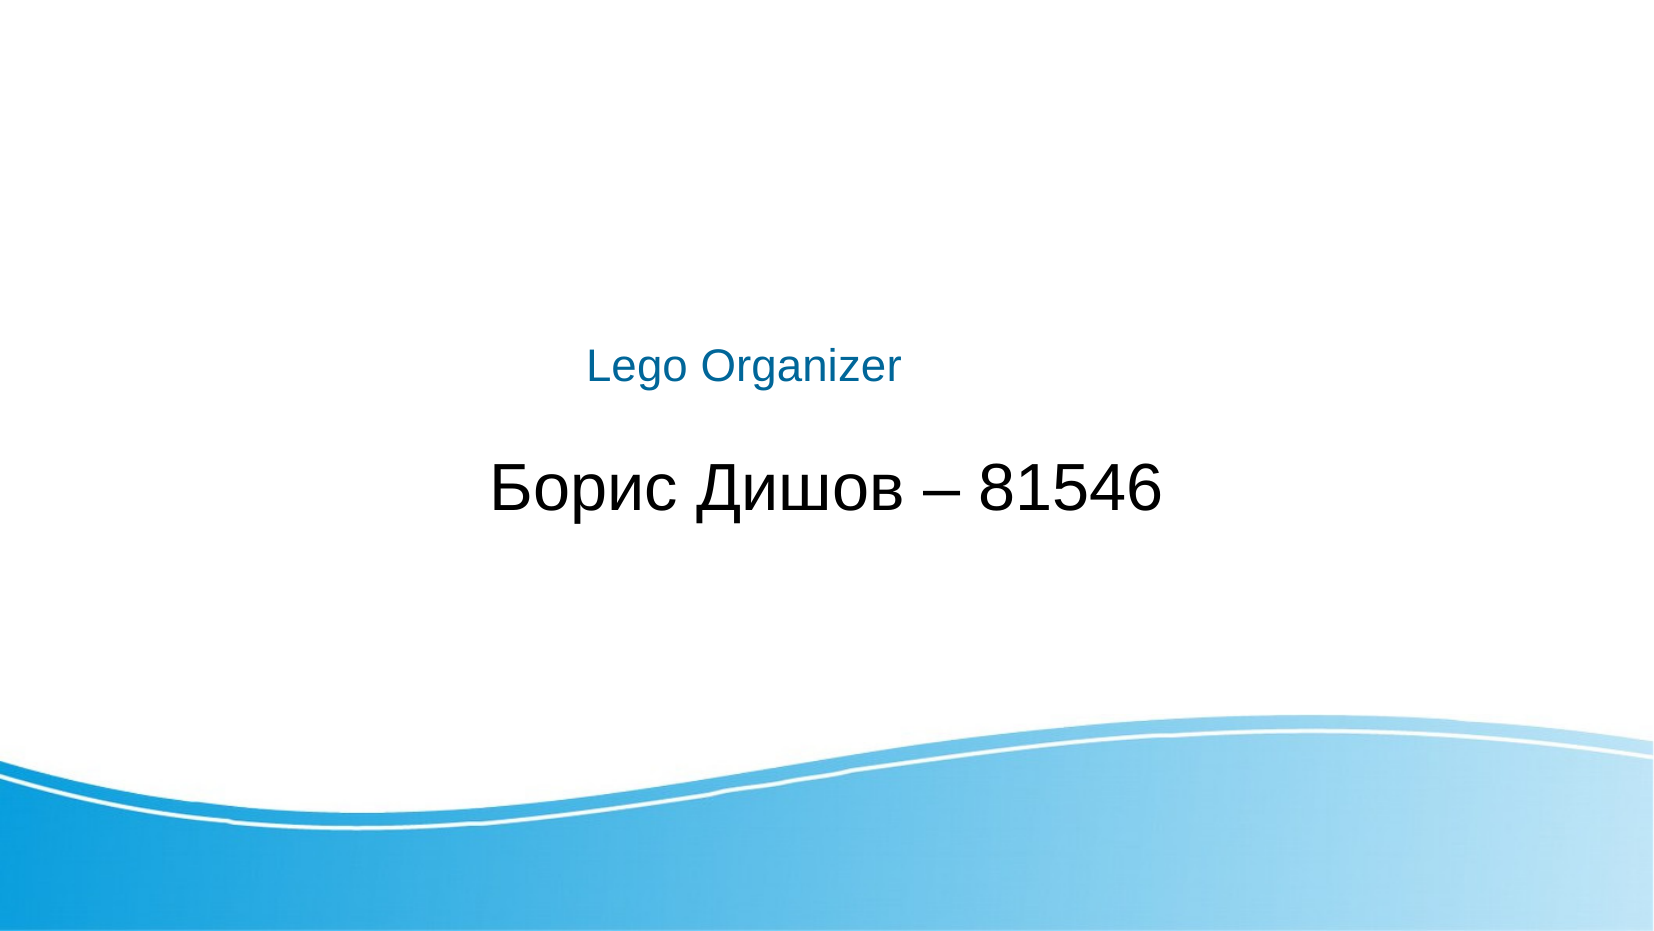

Борис Дишов – 81546
# Lego Organizer